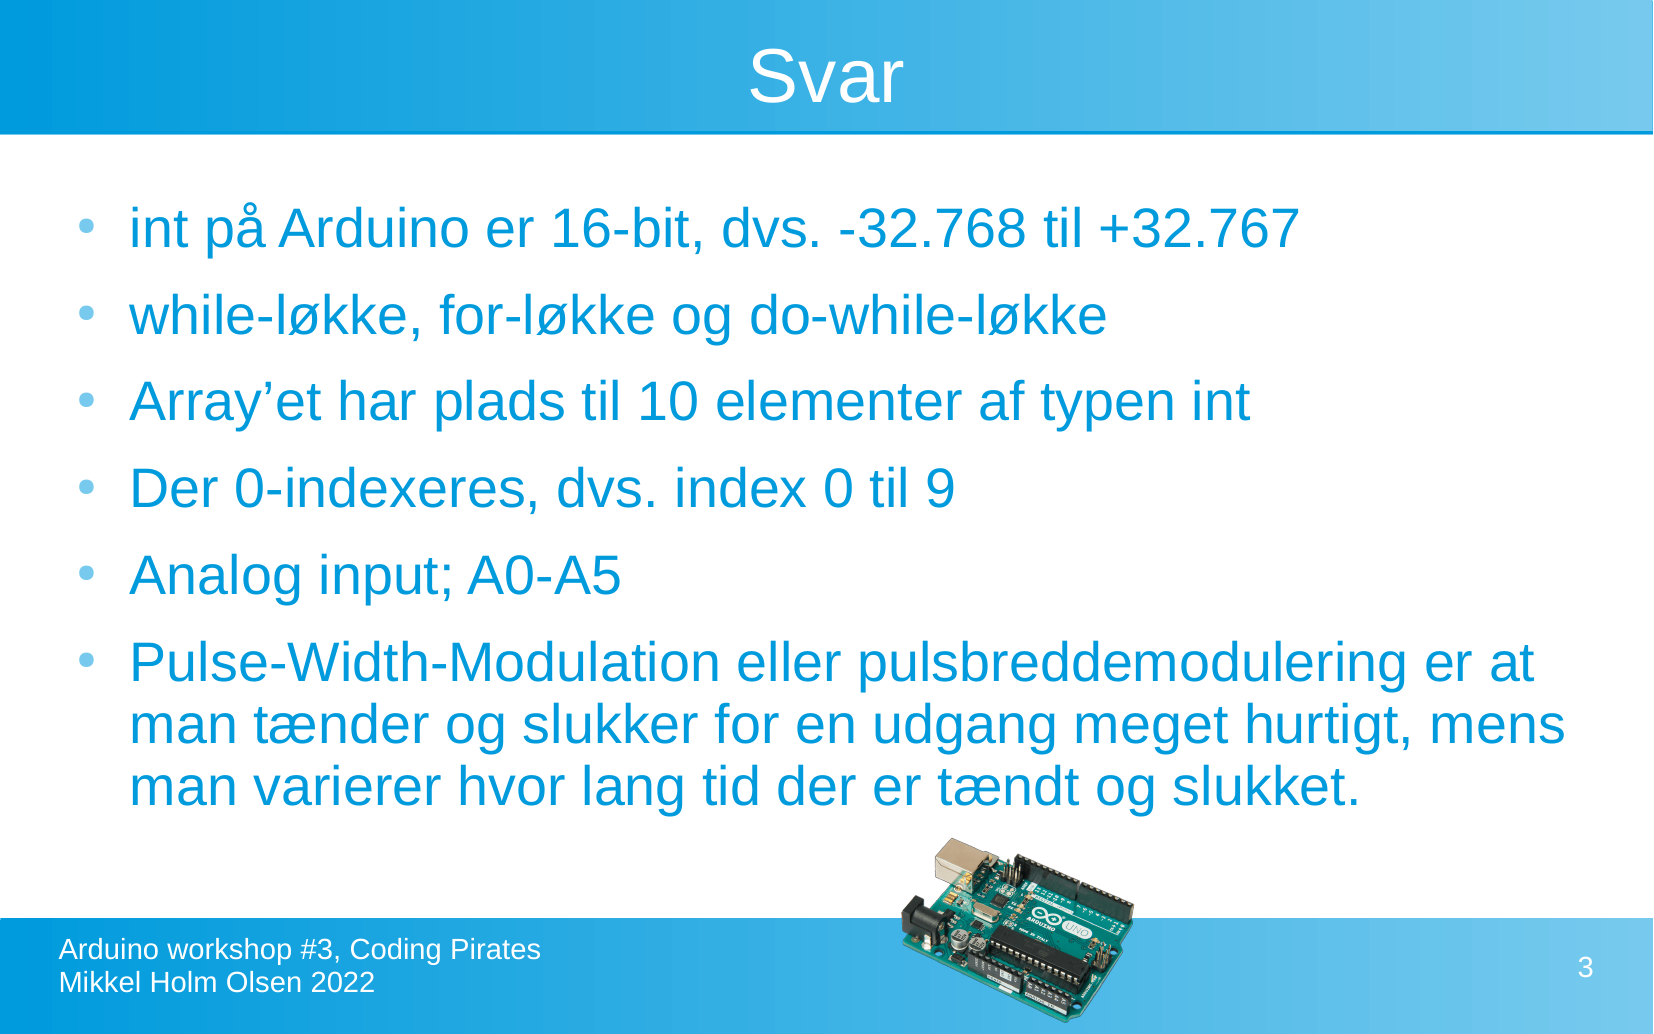

# Svar
int på Arduino er 16-bit, dvs. -32.768 til +32.767
while-løkke, for-løkke og do-while-løkke
Array’et har plads til 10 elementer af typen int
Der 0-indexeres, dvs. index 0 til 9
Analog input; A0-A5
Pulse-Width-Modulation eller pulsbreddemodulering er at man tænder og slukker for en udgang meget hurtigt, mens man varierer hvor lang tid der er tændt og slukket.
3